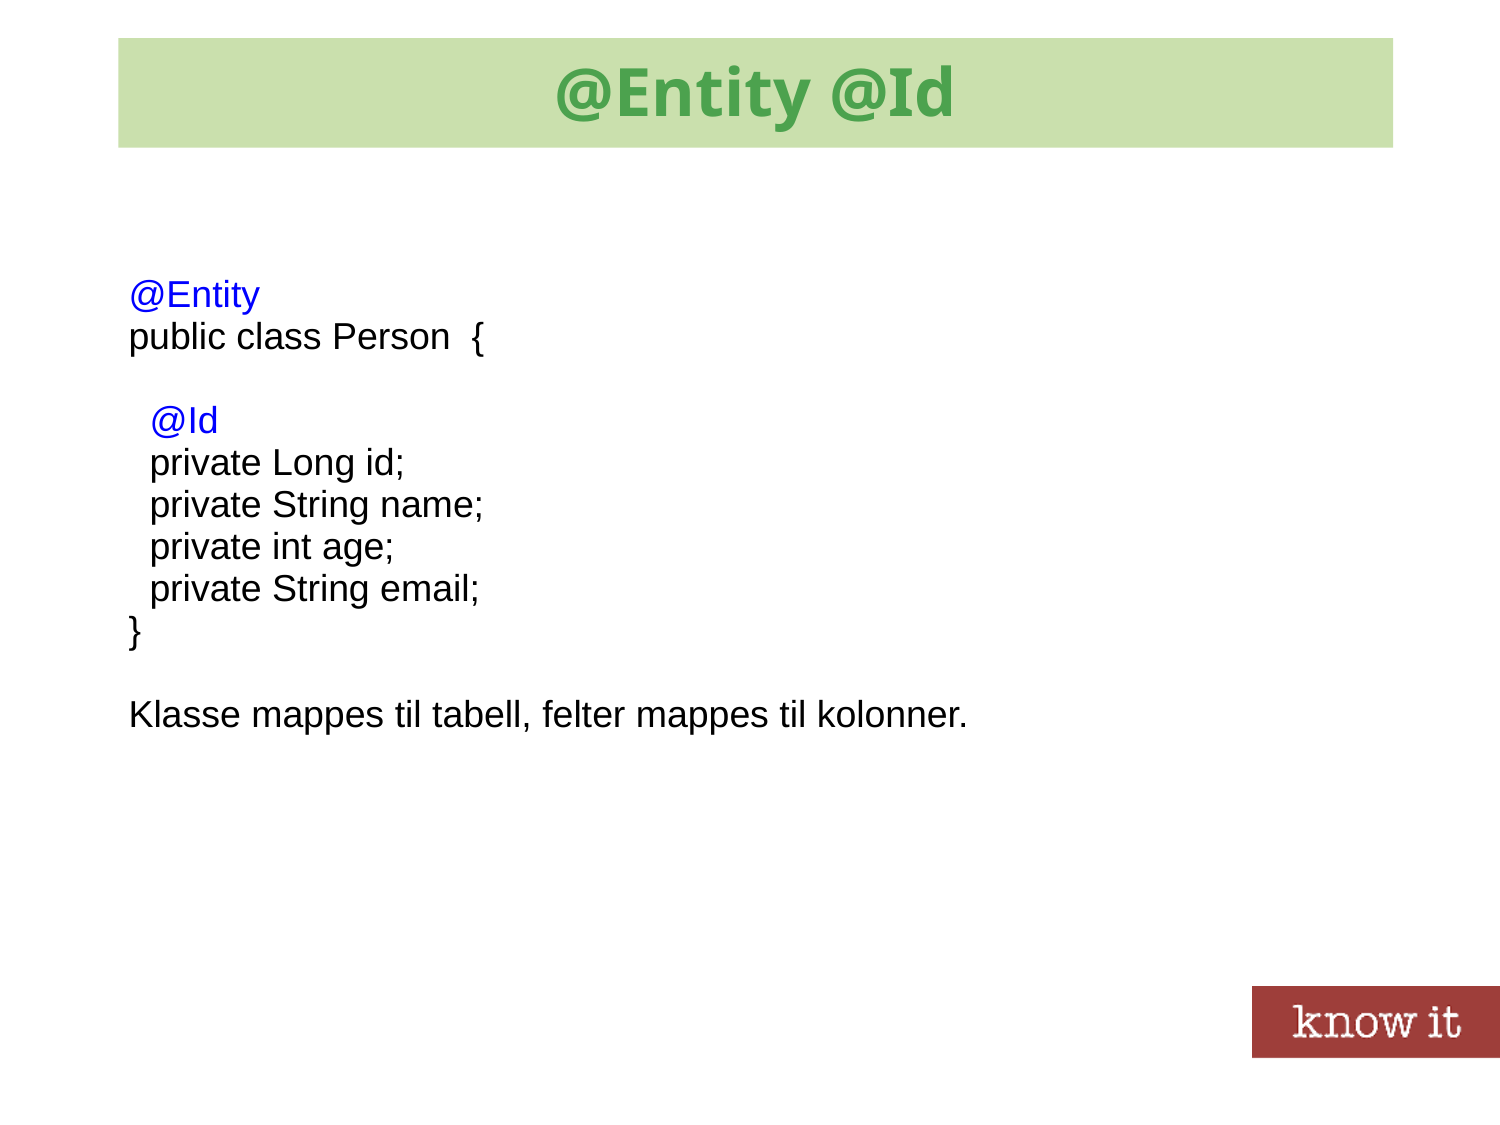

@Entity @Id
@Entity
public class Person {
 @Id
 private Long id;
 private String name;
 private int age;
 private String email;
}
Klasse mappes til tabell, felter mappes til kolonner.